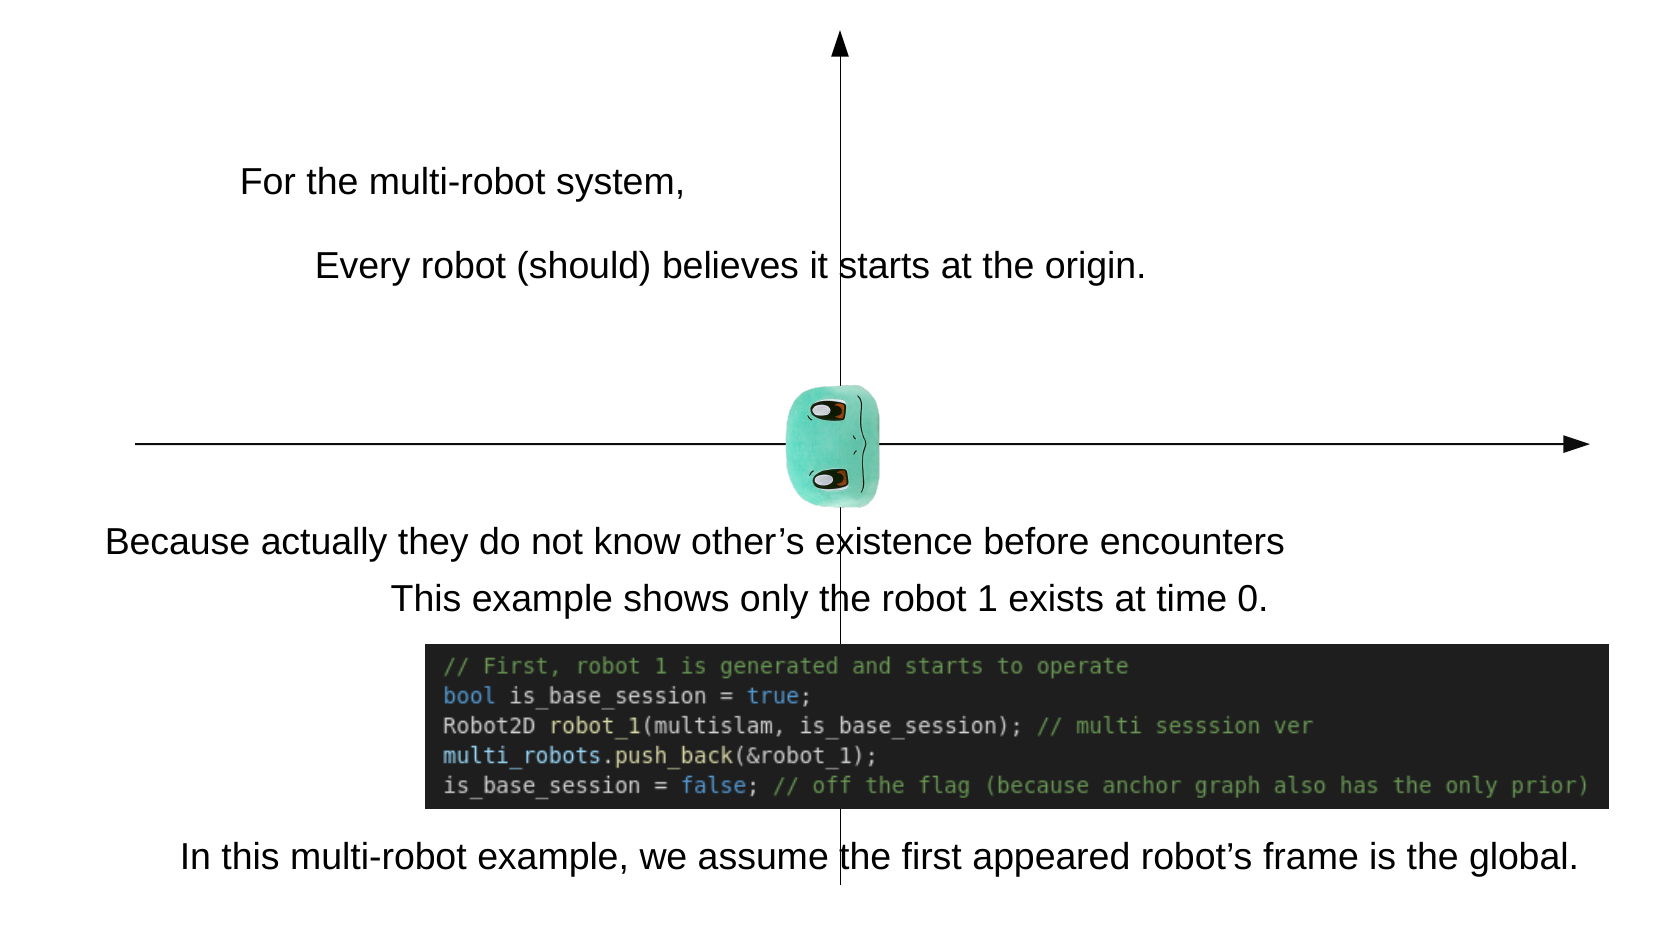

For the multi-robot system,
	Every robot (should) believes it starts at the origin.
Because actually they do not know other’s existence before encounters
This example shows only the robot 1 exists at time 0.
In this multi-robot example, we assume the first appeared robot’s frame is the global.